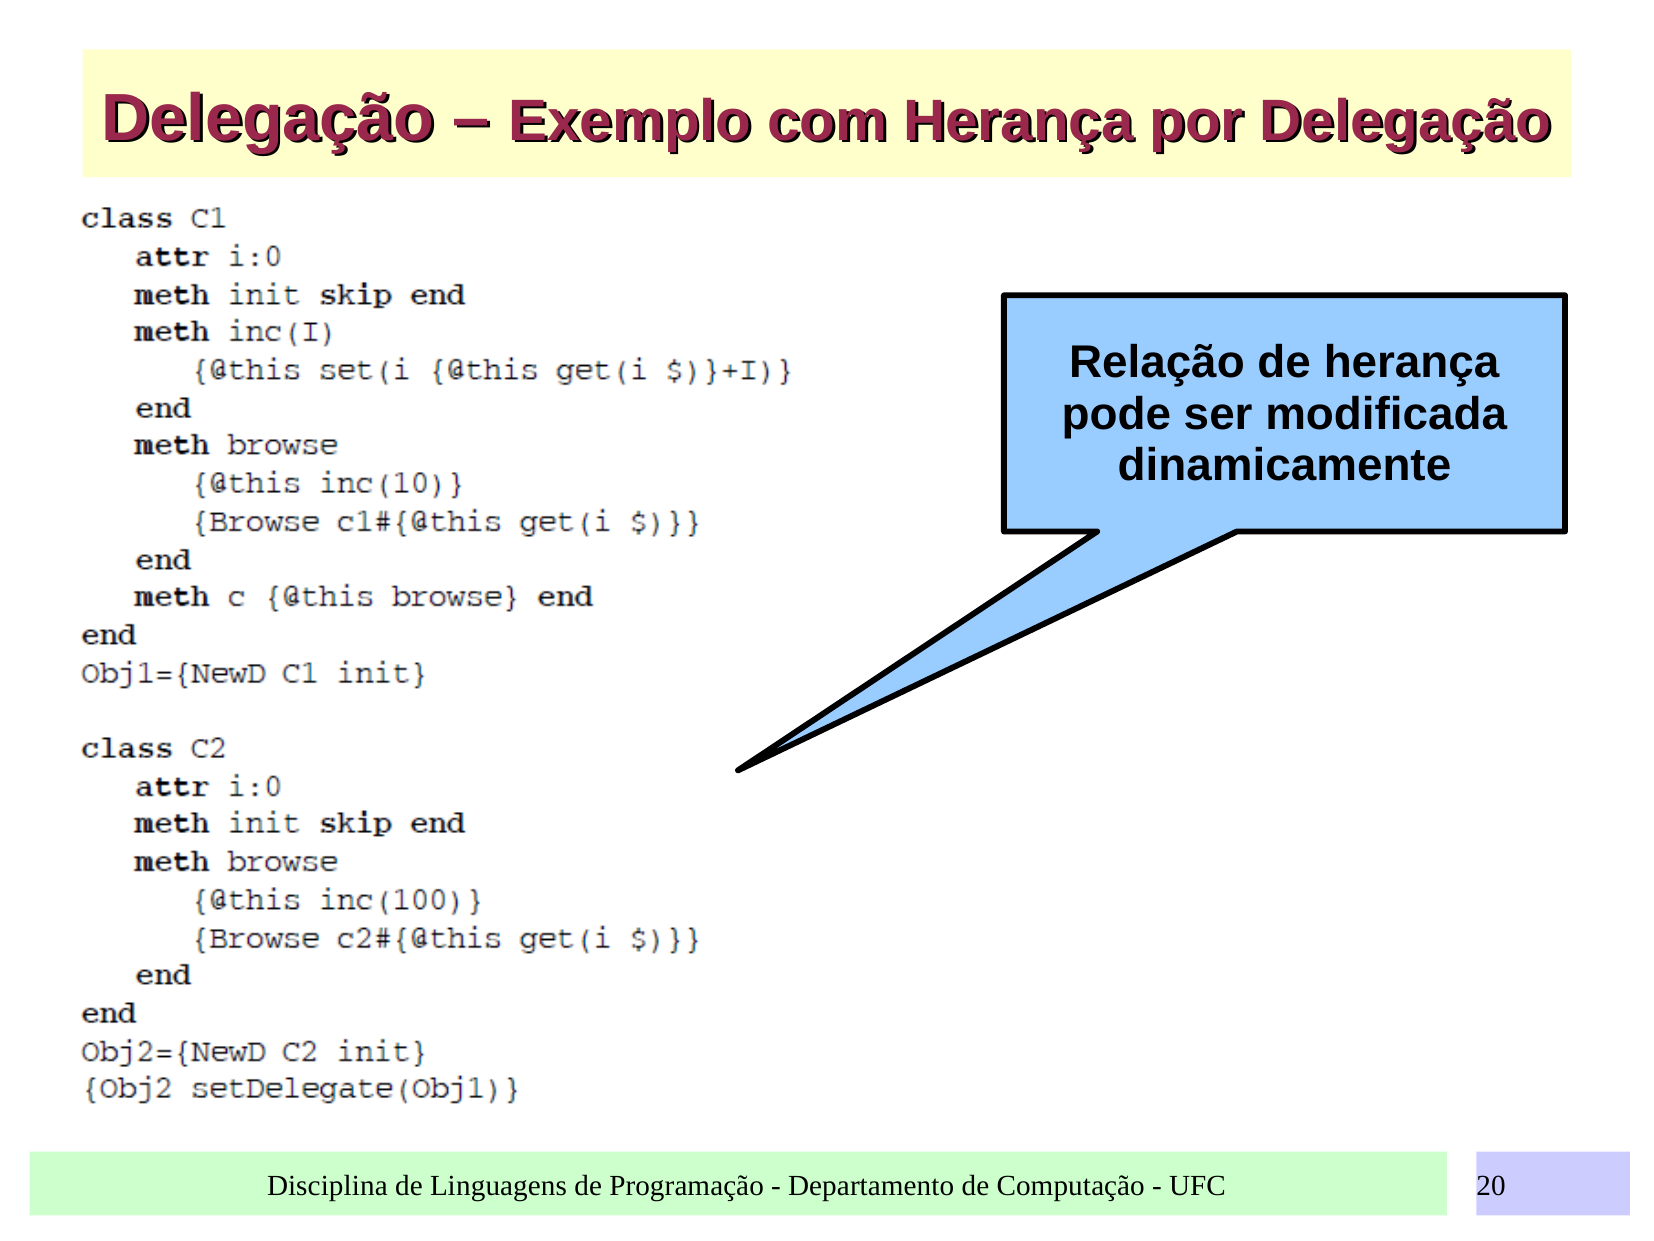

# Delegação – Exemplo com Herança por Delegação
Relação de herança
pode ser modificada
dinamicamente
Disciplina de Linguagens de Programação - Departamento de Computação - UFC